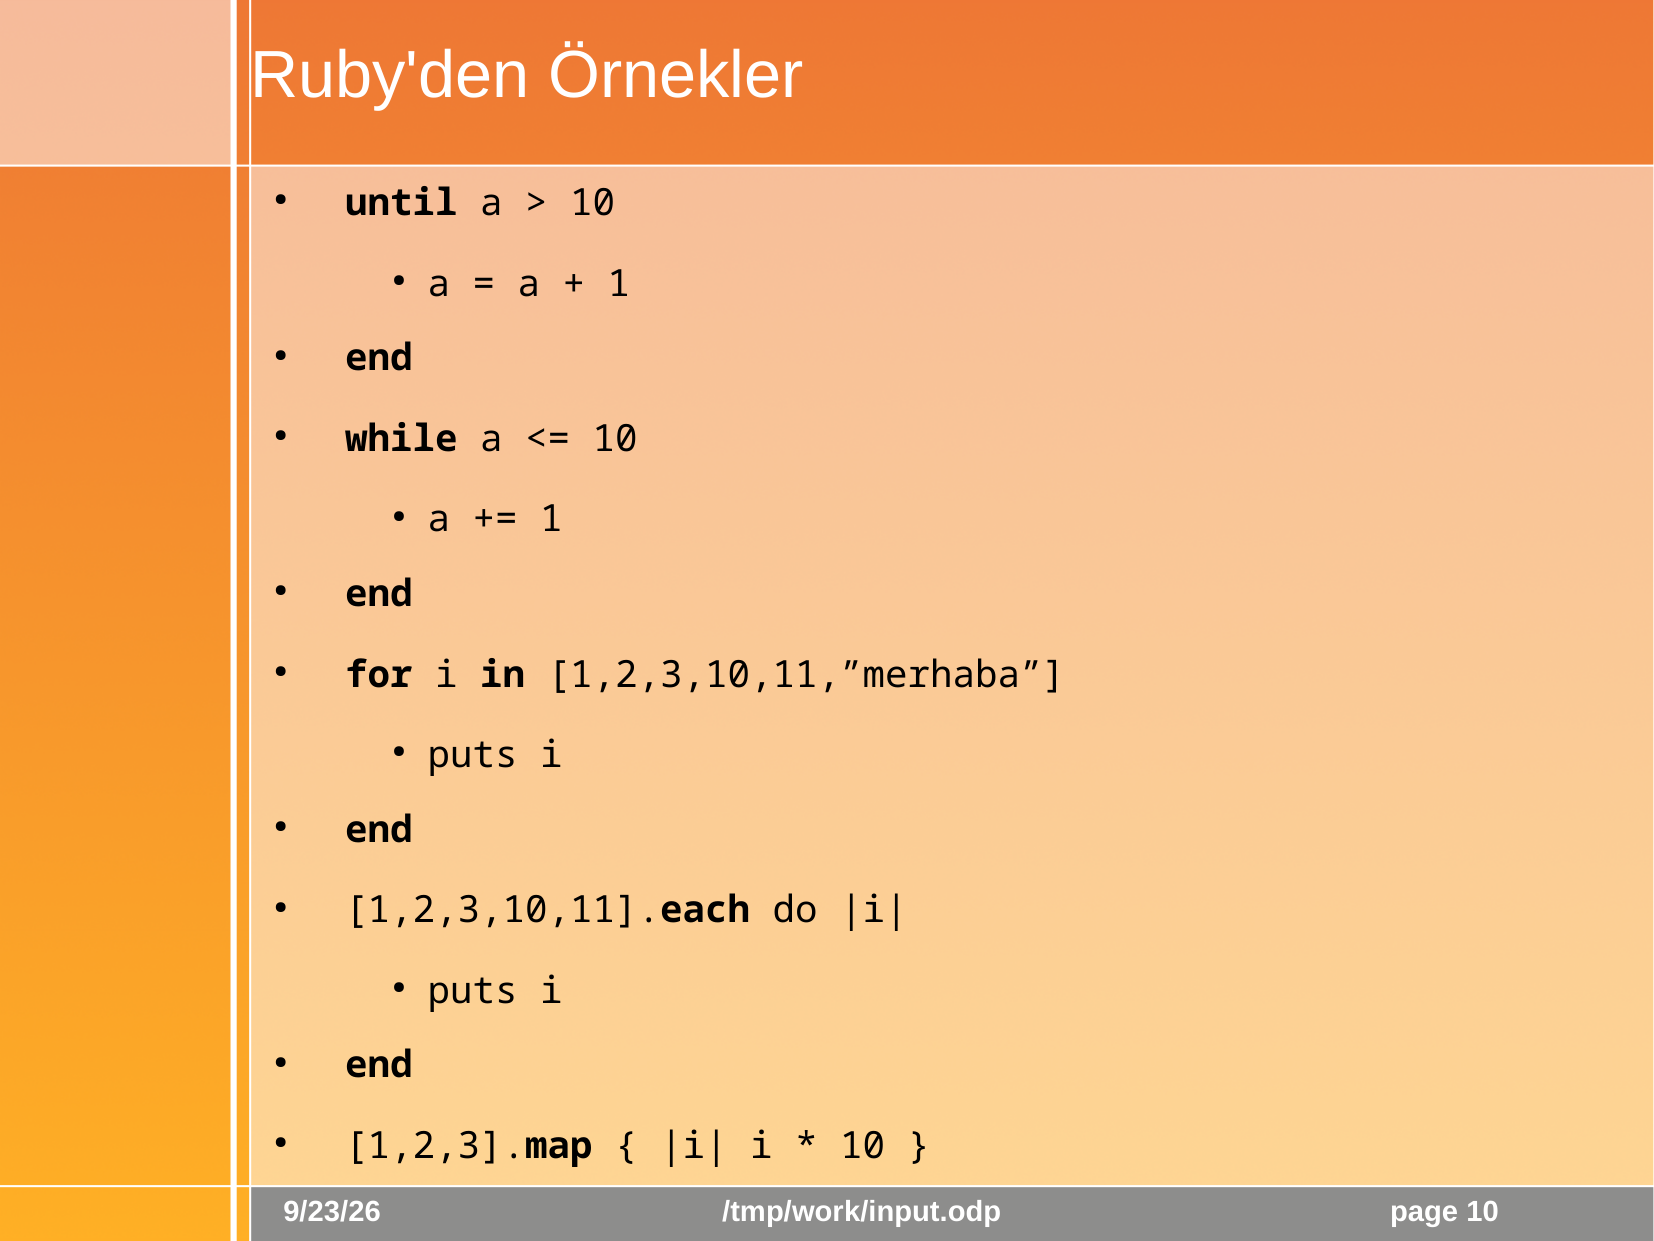

# Ruby'den Örnekler
until a > 10
a = a + 1
end
while a <= 10
a += 1
end
for i in [1,2,3,10,11,”merhaba”]
puts i
end
[1,2,3,10,11].each do |i|
puts i
end
[1,2,3].map { |i| i * 10 }